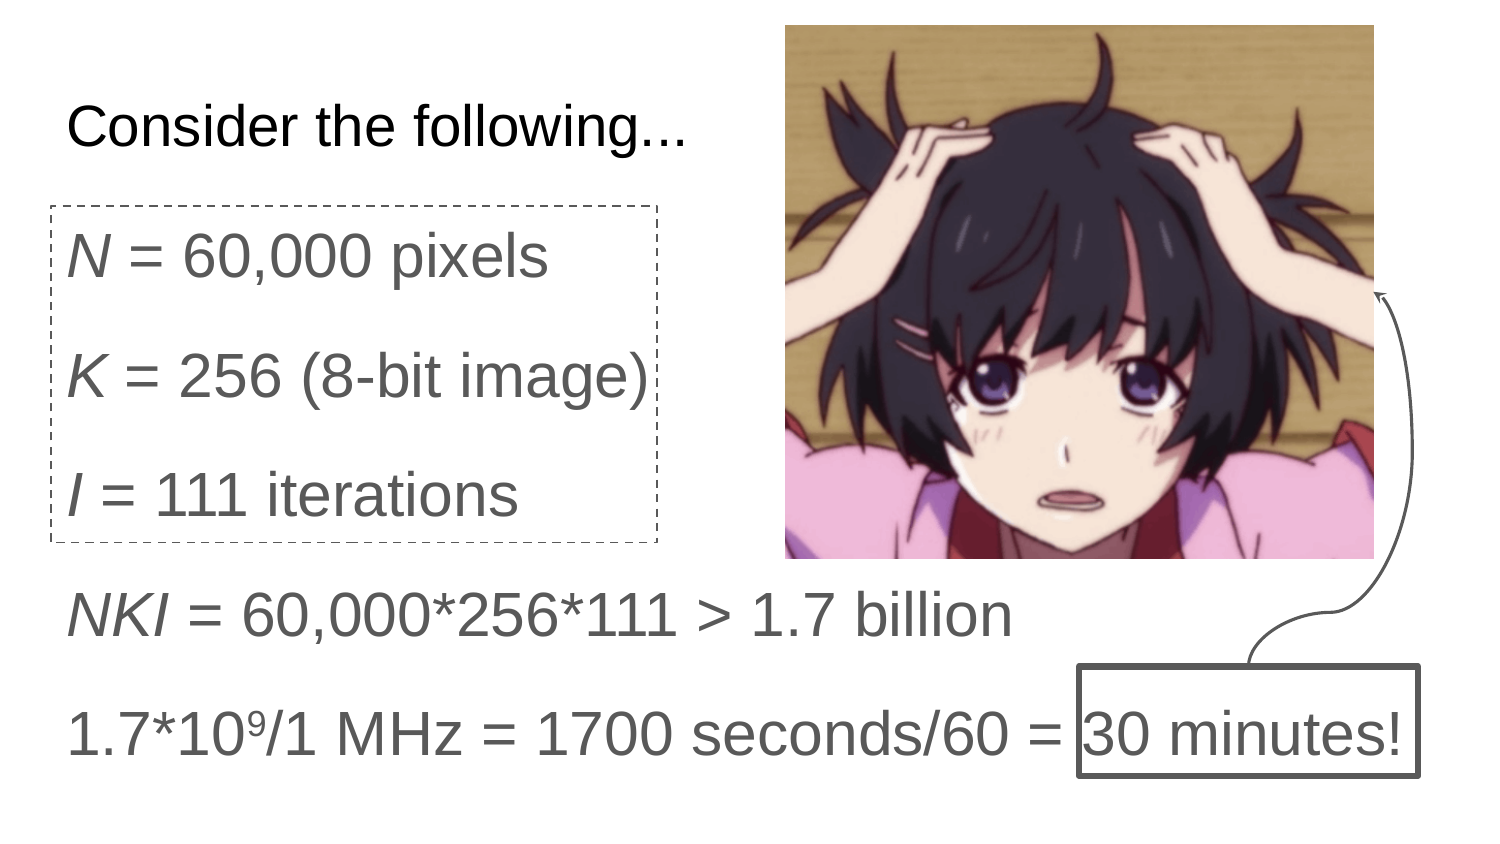

# Consider the following...
N = 60,000 pixels
K = 256 (8-bit image)
I = 111 iterations
NKI = 60,000*256*111 > 1.7 billion
1.7*109/1 MHz = 1700 seconds/60 = 30 minutes!